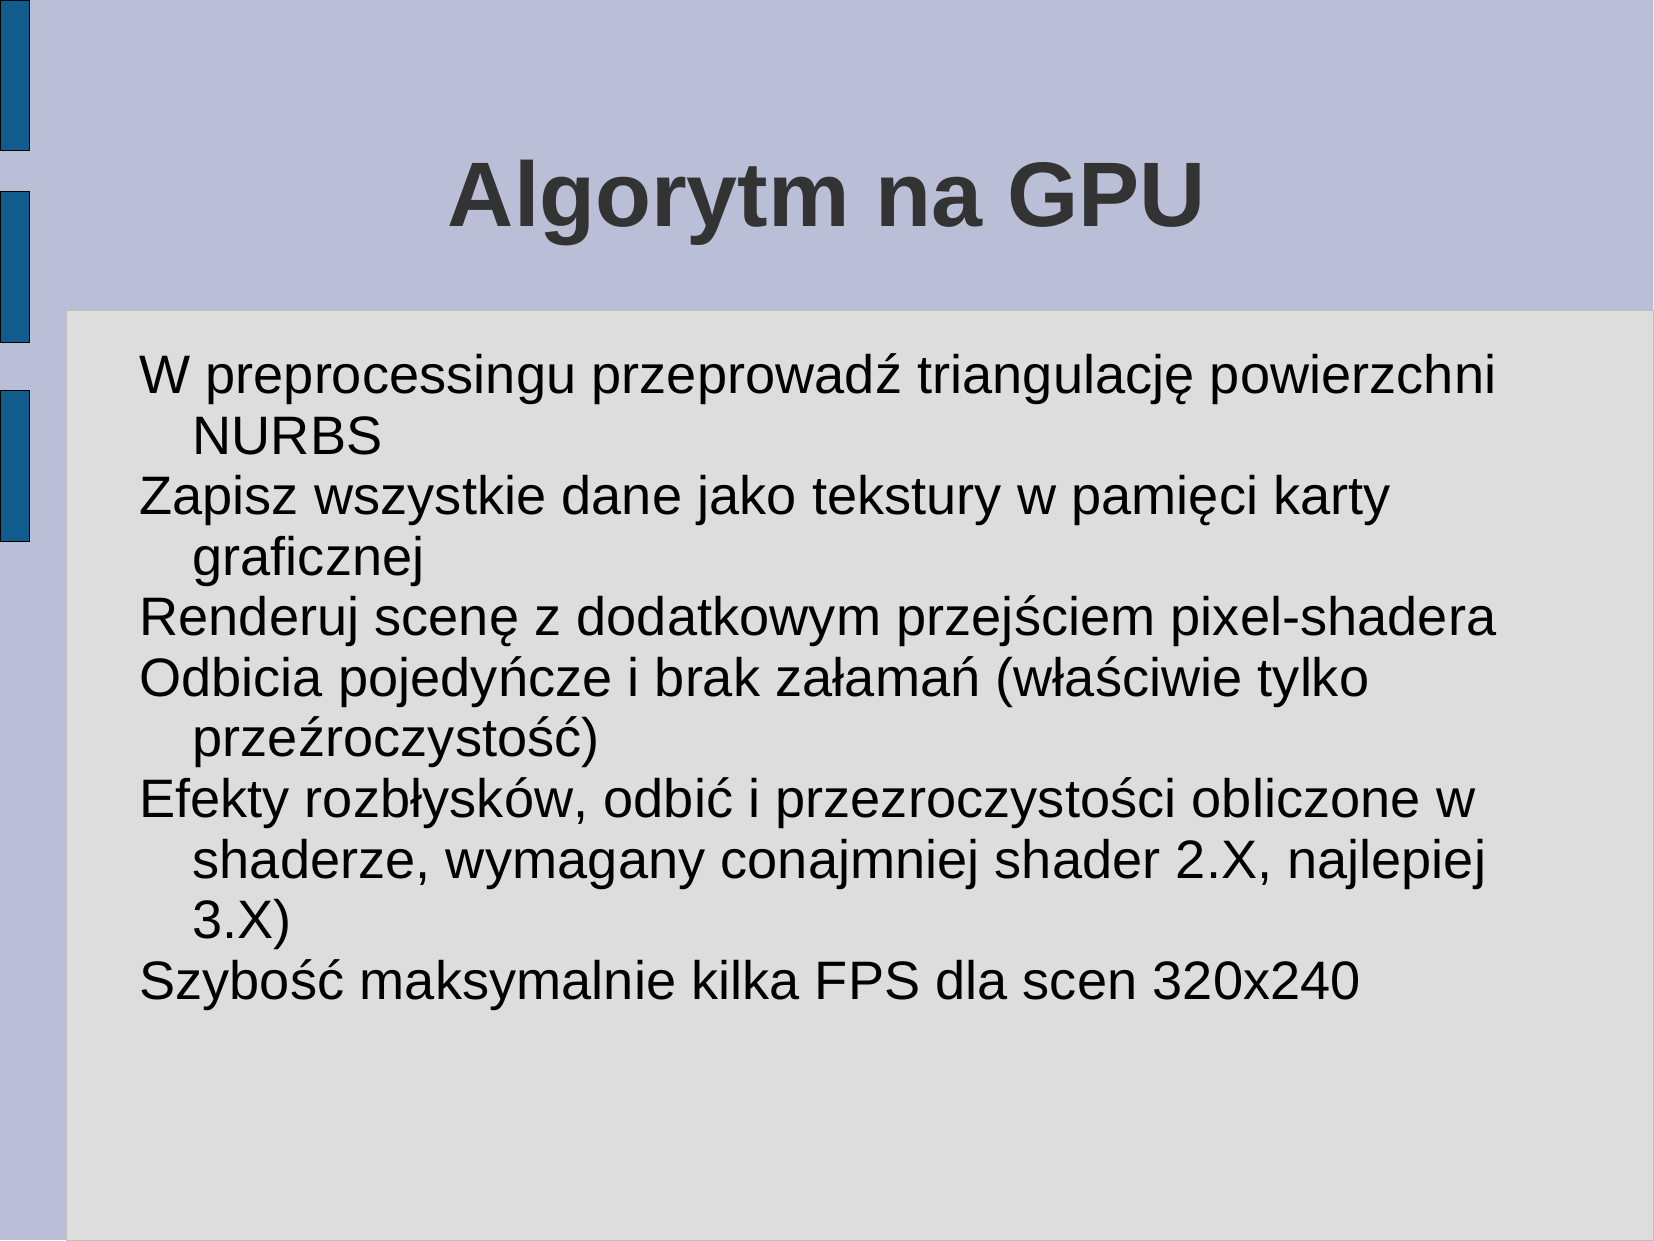

# Algorytm na GPU
W preprocessingu przeprowadź triangulację powierzchni NURBS
Zapisz wszystkie dane jako tekstury w pamięci karty graficznej
Renderuj scenę z dodatkowym przejściem pixel-shadera
Odbicia pojedyńcze i brak załamań (właściwie tylko przeźroczystość)
Efekty rozbłysków, odbić i przezroczystości obliczone w shaderze, wymagany conajmniej shader 2.X, najlepiej 3.X)
Szybość maksymalnie kilka FPS dla scen 320x240